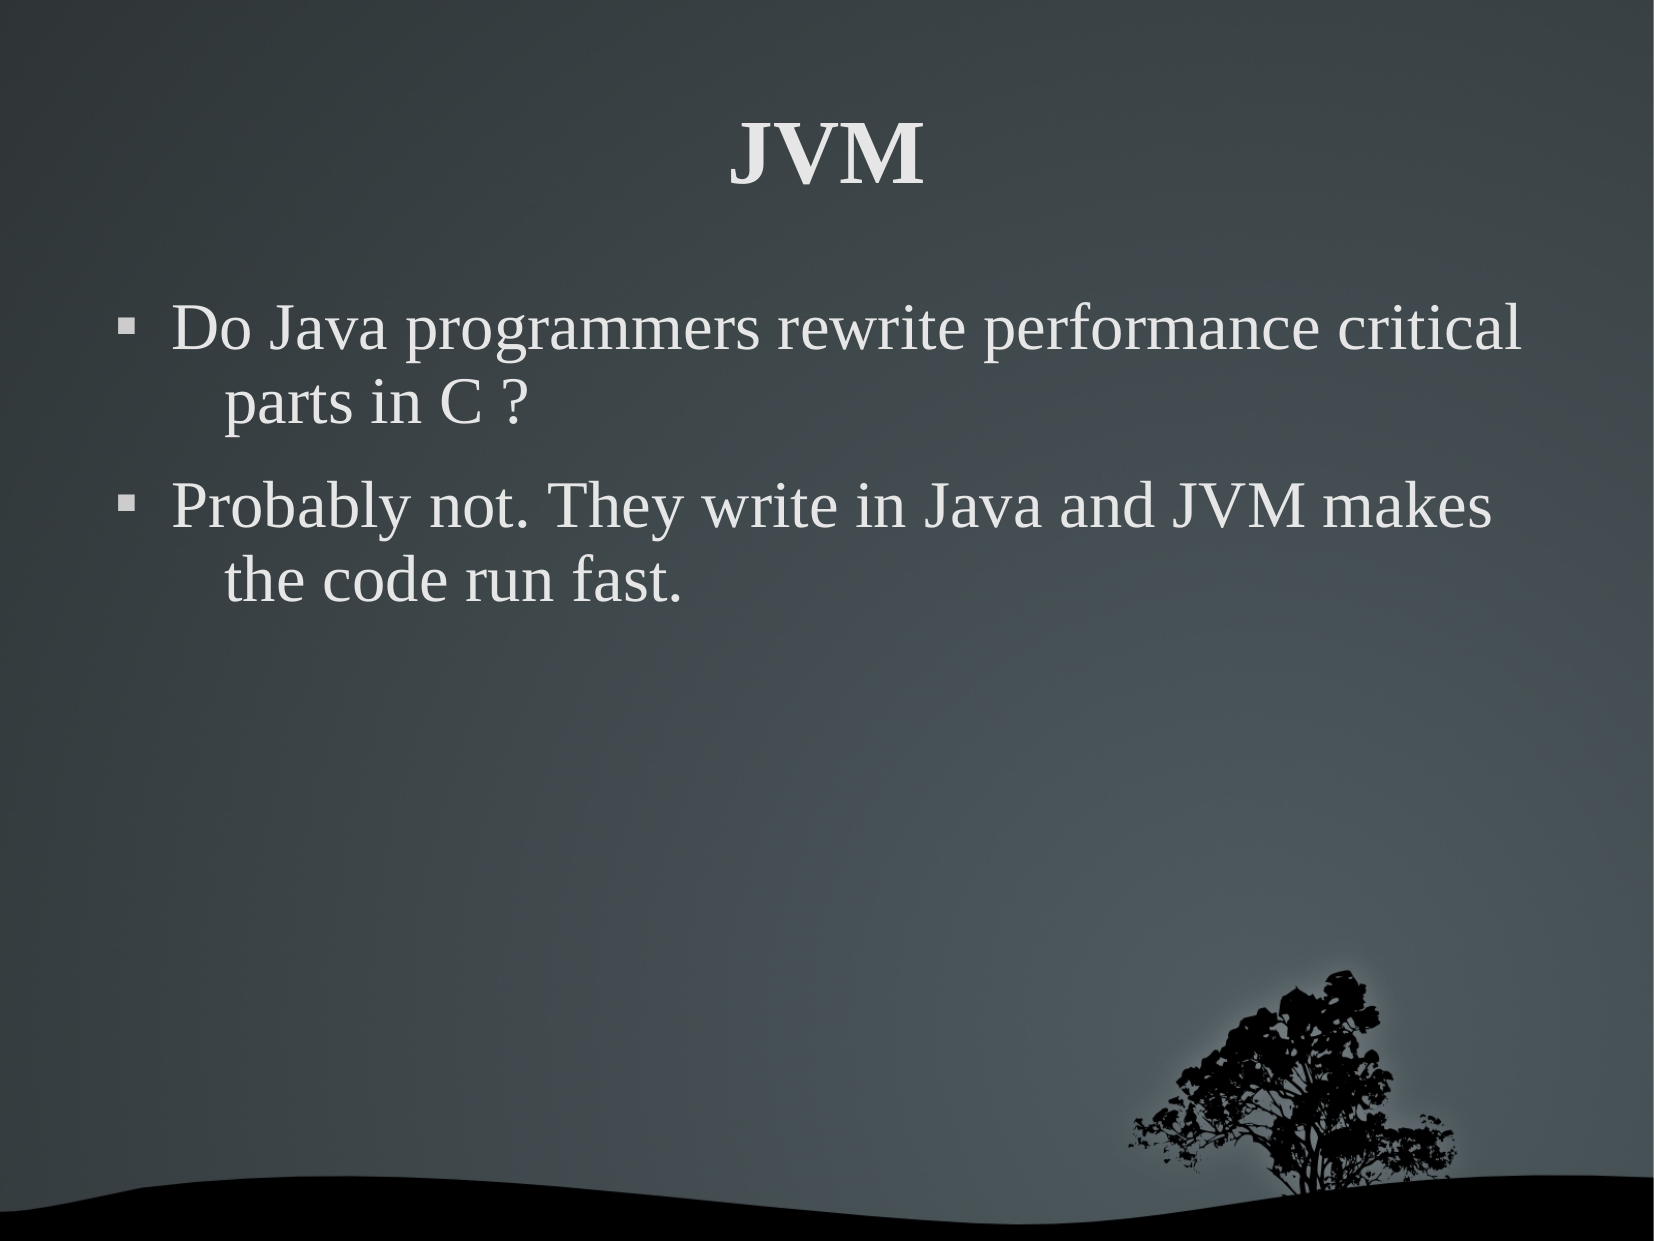

# JVM
Do Java programmers rewrite performance critical parts in C ?
Probably not. They write in Java and JVM makes the code run fast.